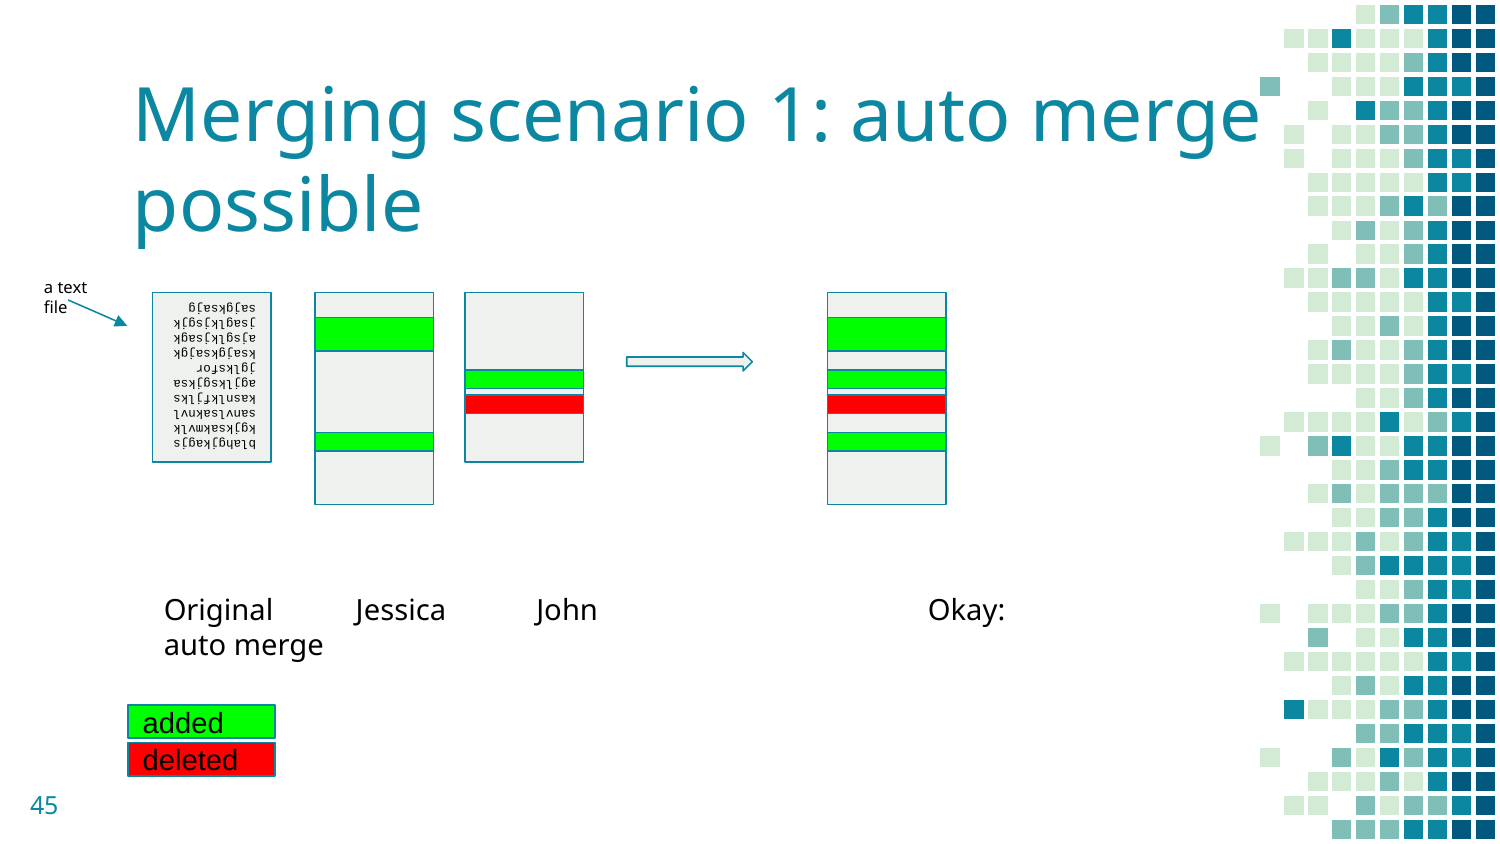

# Merging scenario 1: auto merge possible
a text file
blahgjkagjskgjksakmvlksanvlsaknvlkasnlkfjlksagjlksgjksajglksfor ksajgksajgkajsglkjsagkjsaglkjsgjksajgksajg
Original Jessica John Okay: auto merge
added
deleted